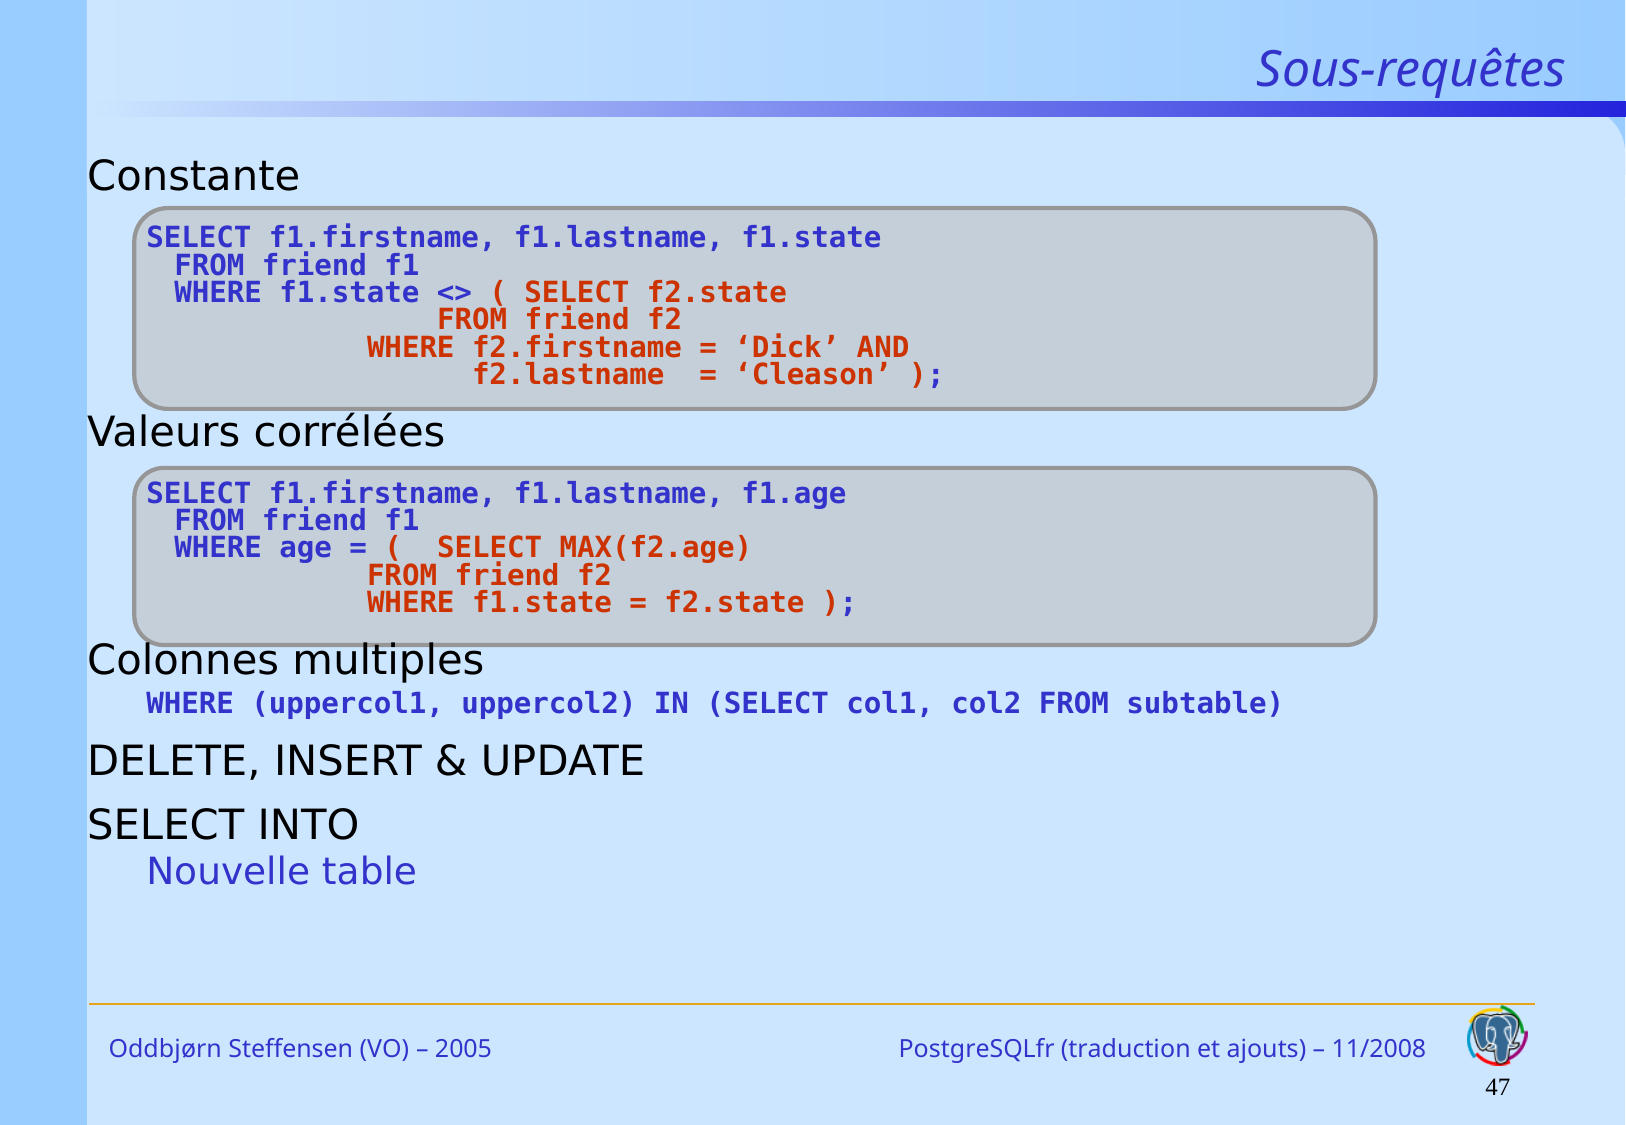

# Sous-requêtes
Constante
SELECT f1.firstname, f1.lastname, f1.state
FROM friend f1
WHERE f1.state <> ( SELECT f2.state
 	FROM friend f2
			WHERE f2.firstname = ‘Dick’ AND
			 f2.lastname = ‘Cleason’ );
Valeurs corrélées
SELECT f1.firstname, f1.lastname, f1.age
FROM friend f1
WHERE age = ( 	SELECT MAX(f2.age)
				FROM friend f2
			WHERE f1.state = f2.state );
Colonnes multiples
WHERE (uppercol1, uppercol2) IN (SELECT col1, col2 FROM subtable)
DELETE, INSERT & UPDATE
SELECT INTO
Nouvelle table